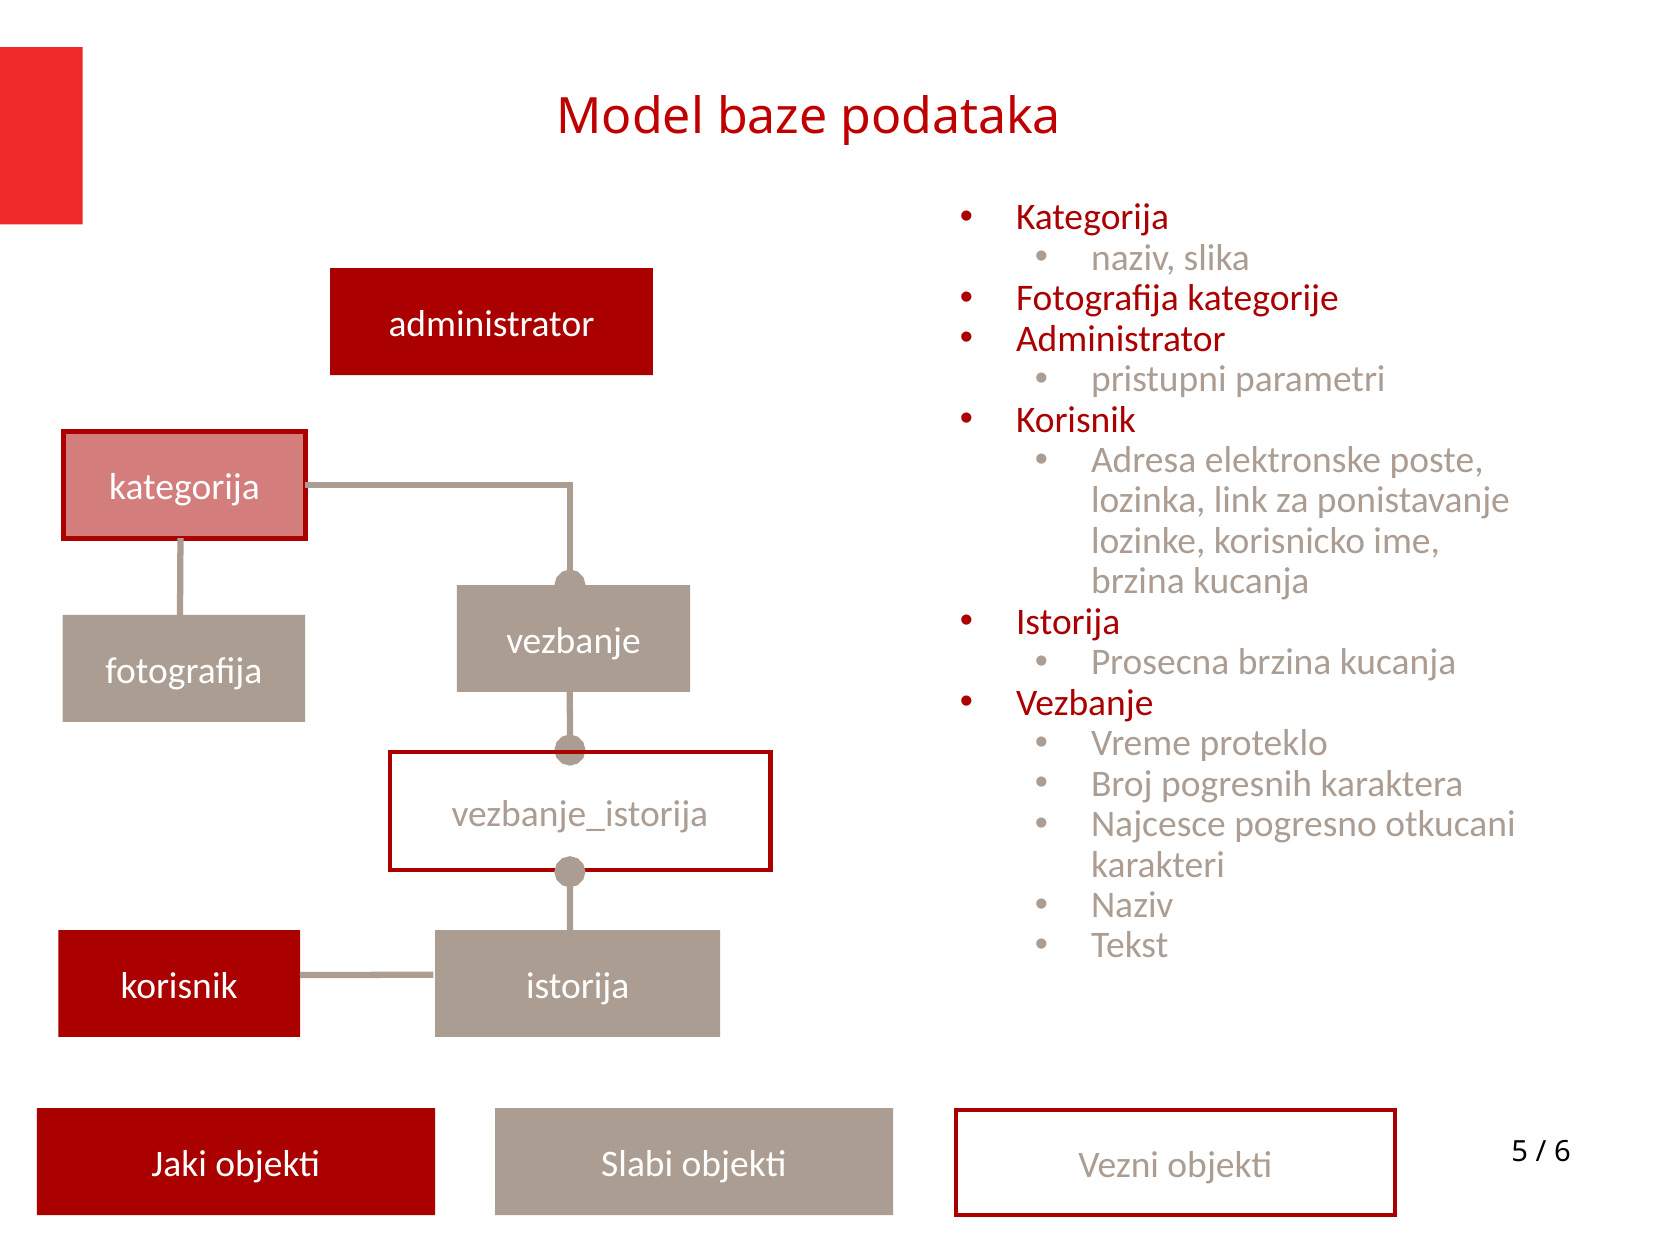

# Model baze podataka
Kategorija
naziv, slika
Fotografija kategorije
Administrator
pristupni parametri
Korisnik
Adresa elektronske poste, lozinka, link za ponistavanje lozinke, korisnicko ime, brzina kucanja
Istorija
Prosecna brzina kucanja
Vezbanje
Vreme proteklo
Broj pogresnih karaktera
Najcesce pogresno otkucani karakteri
Naziv
Tekst
administrator
kategorija
vezbanje
fotografija
vezbanje_istorija
korisnik
istorija
Jaki objekti
Slabi objekti
Vezni objekti
5